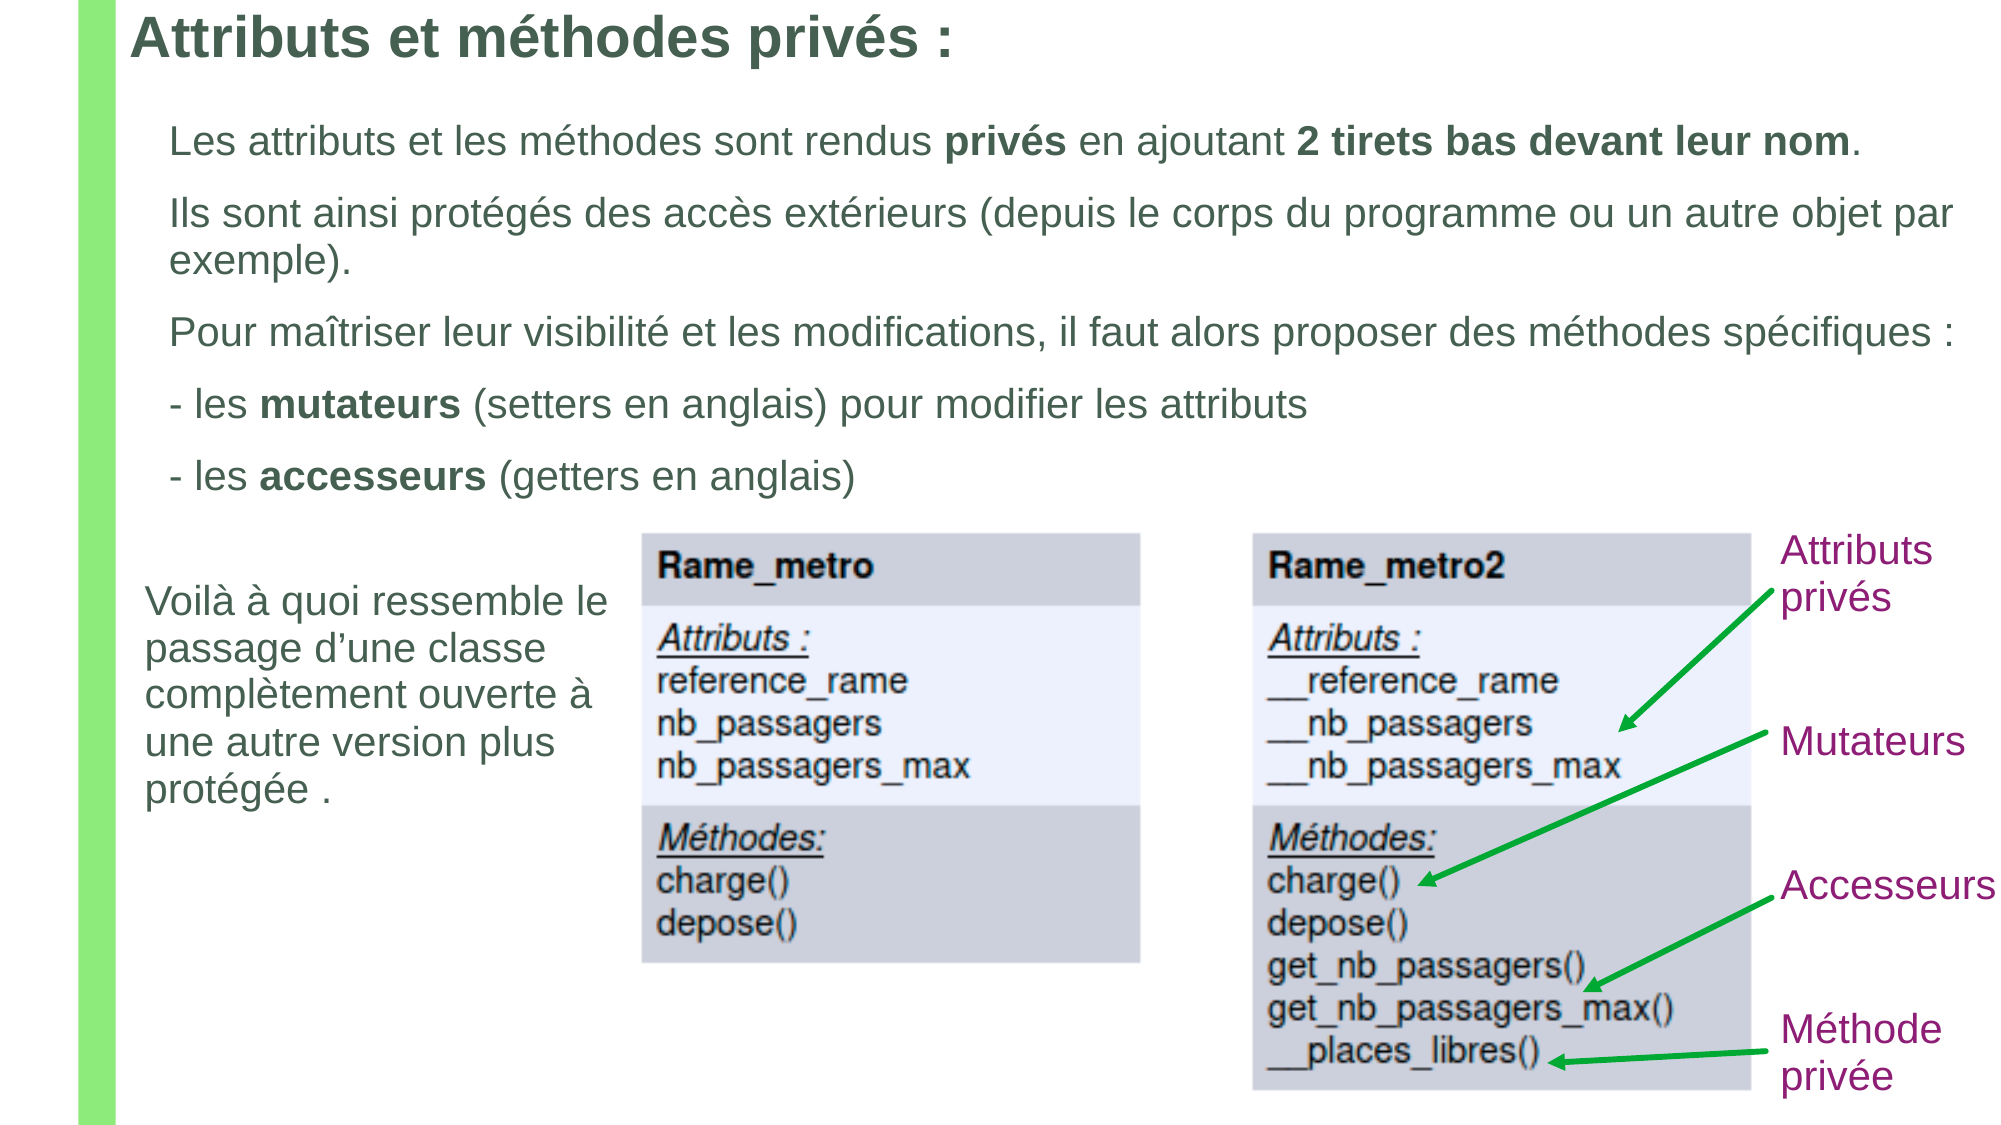

Attributs et méthodes privés :
Les attributs et les méthodes sont rendus privés en ajoutant 2 tirets bas devant leur nom.
Ils sont ainsi protégés des accès extérieurs (depuis le corps du programme ou un autre objet par exemple).
Pour maîtriser leur visibilité et les modifications, il faut alors proposer des méthodes spécifiques :
- les mutateurs (setters en anglais) pour modifier les attributs
- les accesseurs (getters en anglais)
Attributs privés
Mutateurs
Accesseurs
Méthode privée
Voilà à quoi ressemble le passage d’une classe complètement ouverte à une autre version plus protégée .